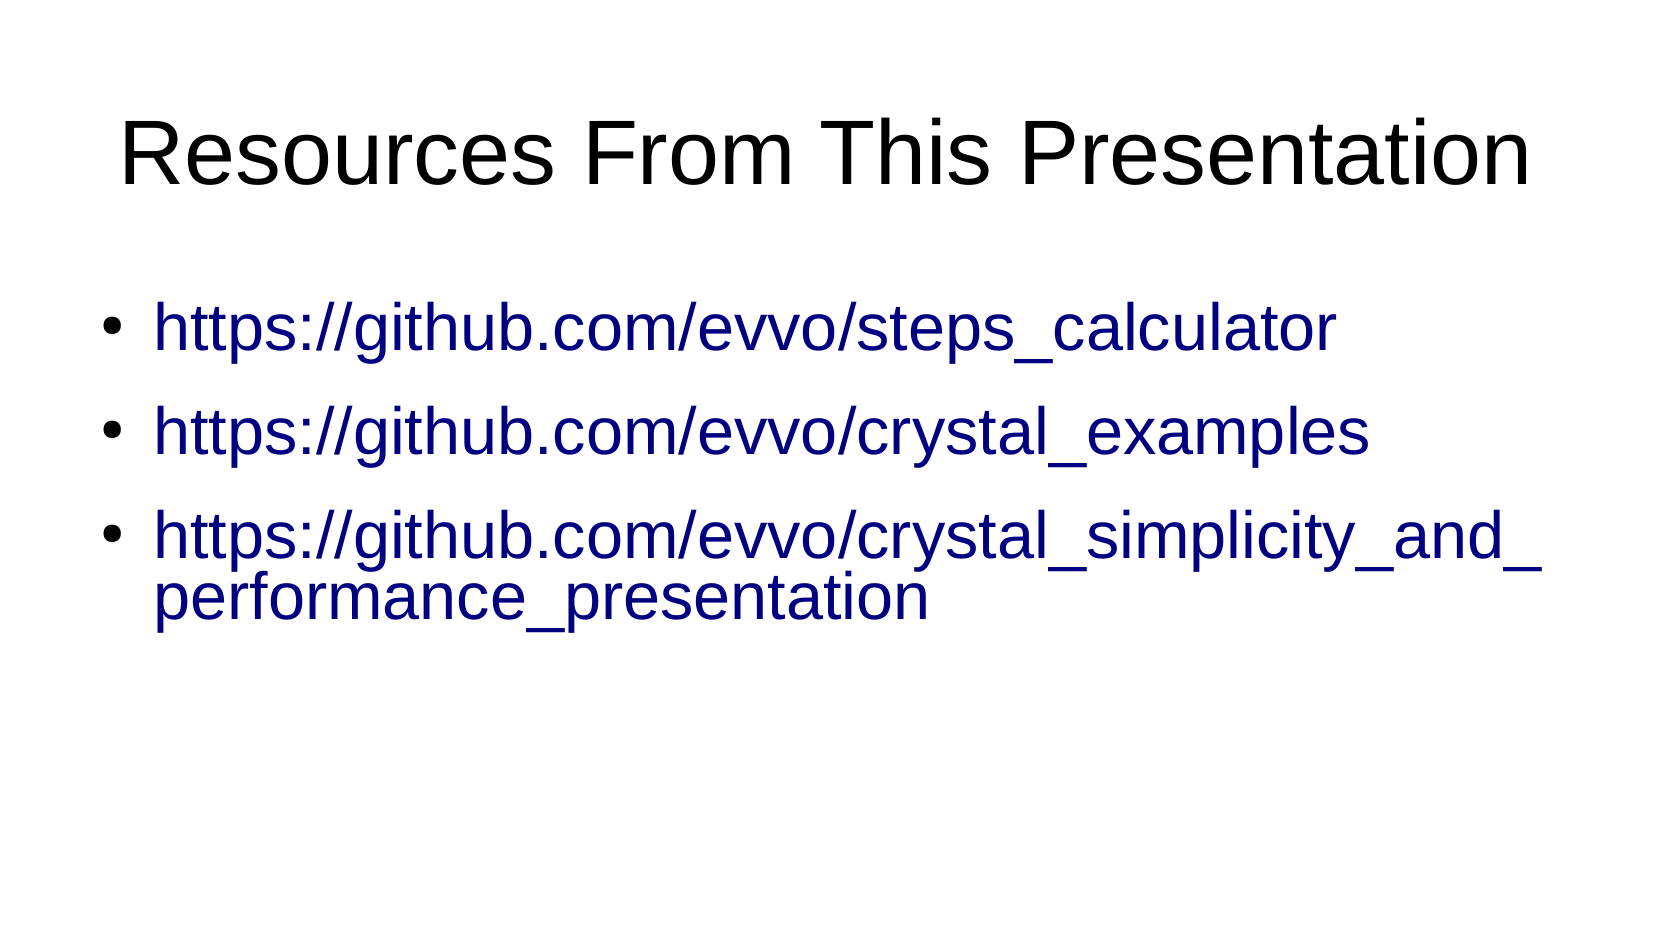

# Resources From This Presentation
https://github.com/evvo/steps_calculator
https://github.com/evvo/crystal_examples
https://github.com/evvo/crystal_simplicity_and_performance_presentation